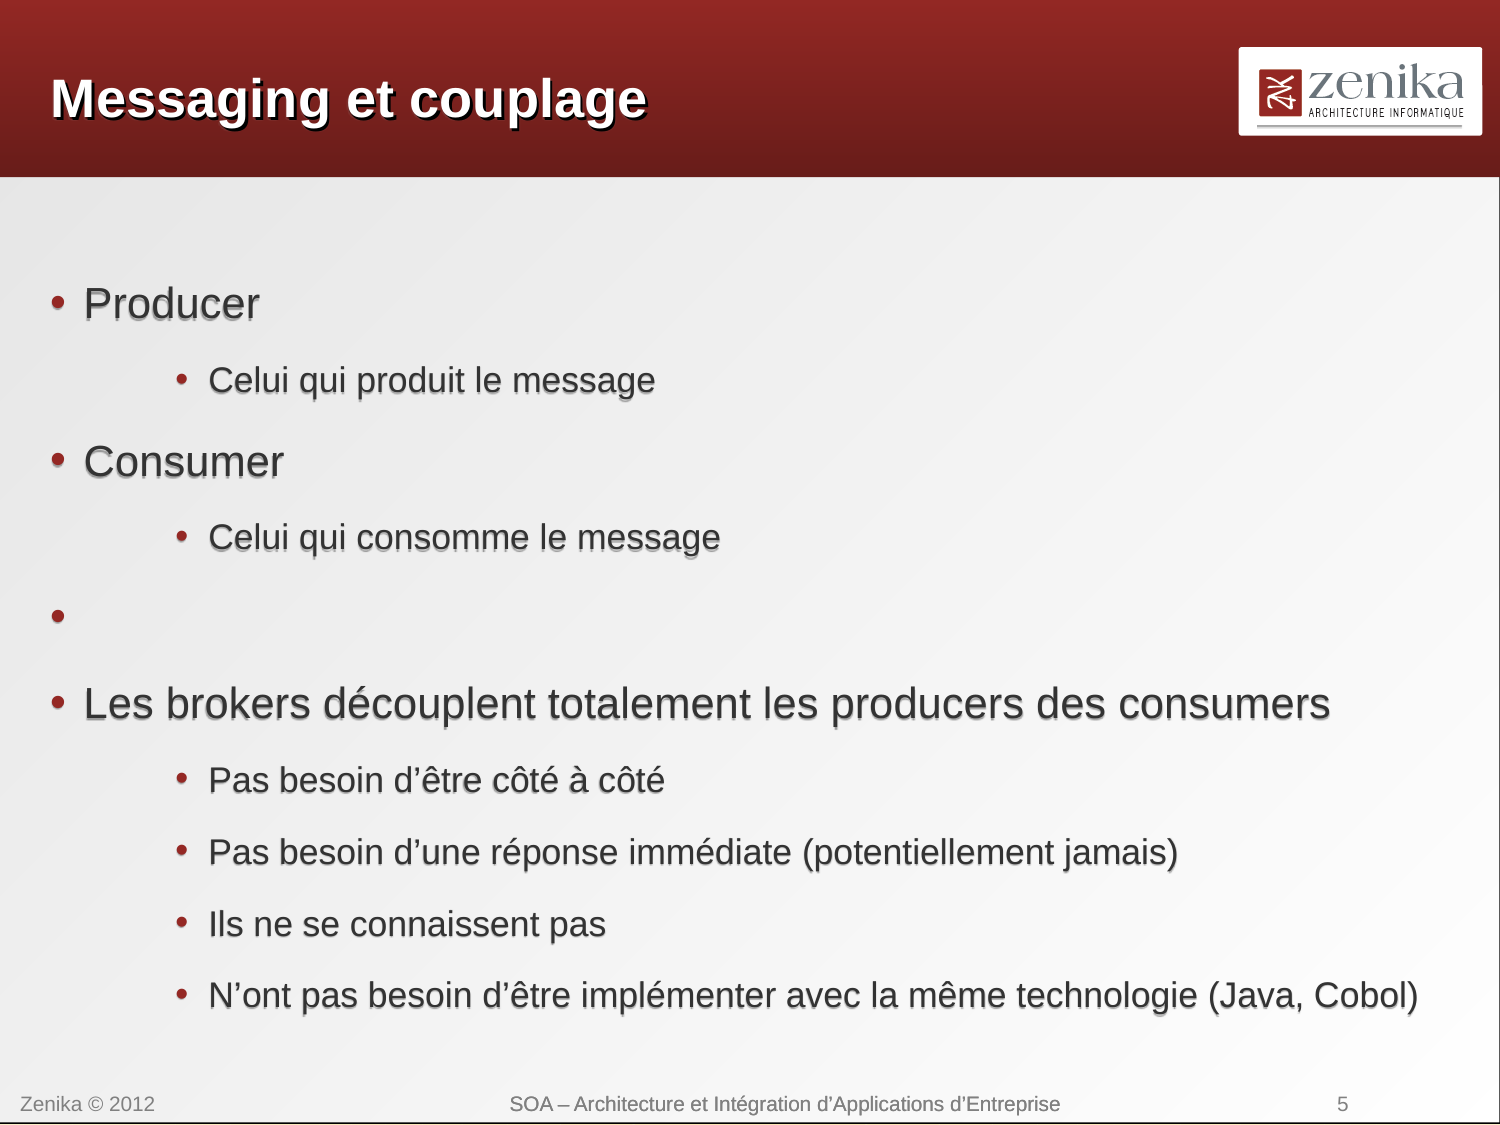

# Messaging et couplage
Producer
Celui qui produit le message
Consumer
Celui qui consomme le message
Les brokers découplent totalement les producers des consumers
Pas besoin d’être côté à côté
Pas besoin d’une réponse immédiate (potentiellement jamais)
Ils ne se connaissent pas
N’ont pas besoin d’être implémenter avec la même technologie (Java, Cobol)
SOA – Architecture et Intégration d’Applications d’Entreprise